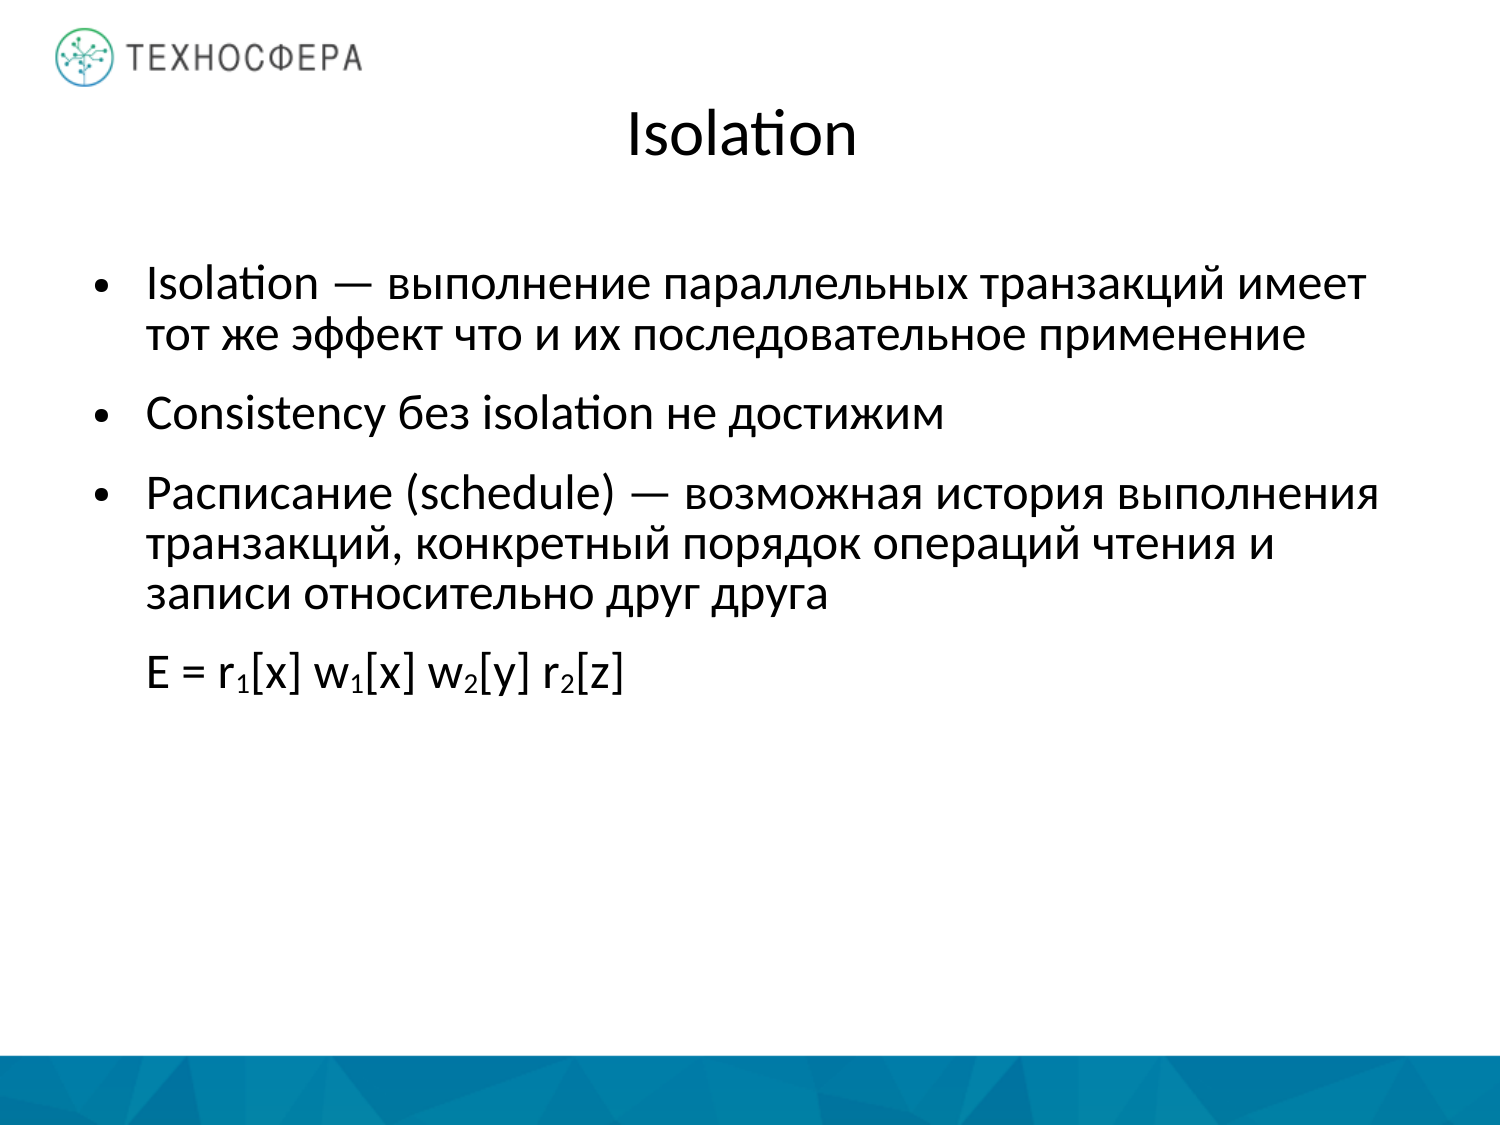

# Isolation
Isolation — выполнение параллельных транзакций имеет тот же эффект что и их последовательное применение
Consistency без isolation не достижим
Расписание (schedule) — возможная история выполнения транзакций, конкретный порядок операций чтения и записи относительно друг друга
E = r1[x] w1[x] w2[y] r2[z]